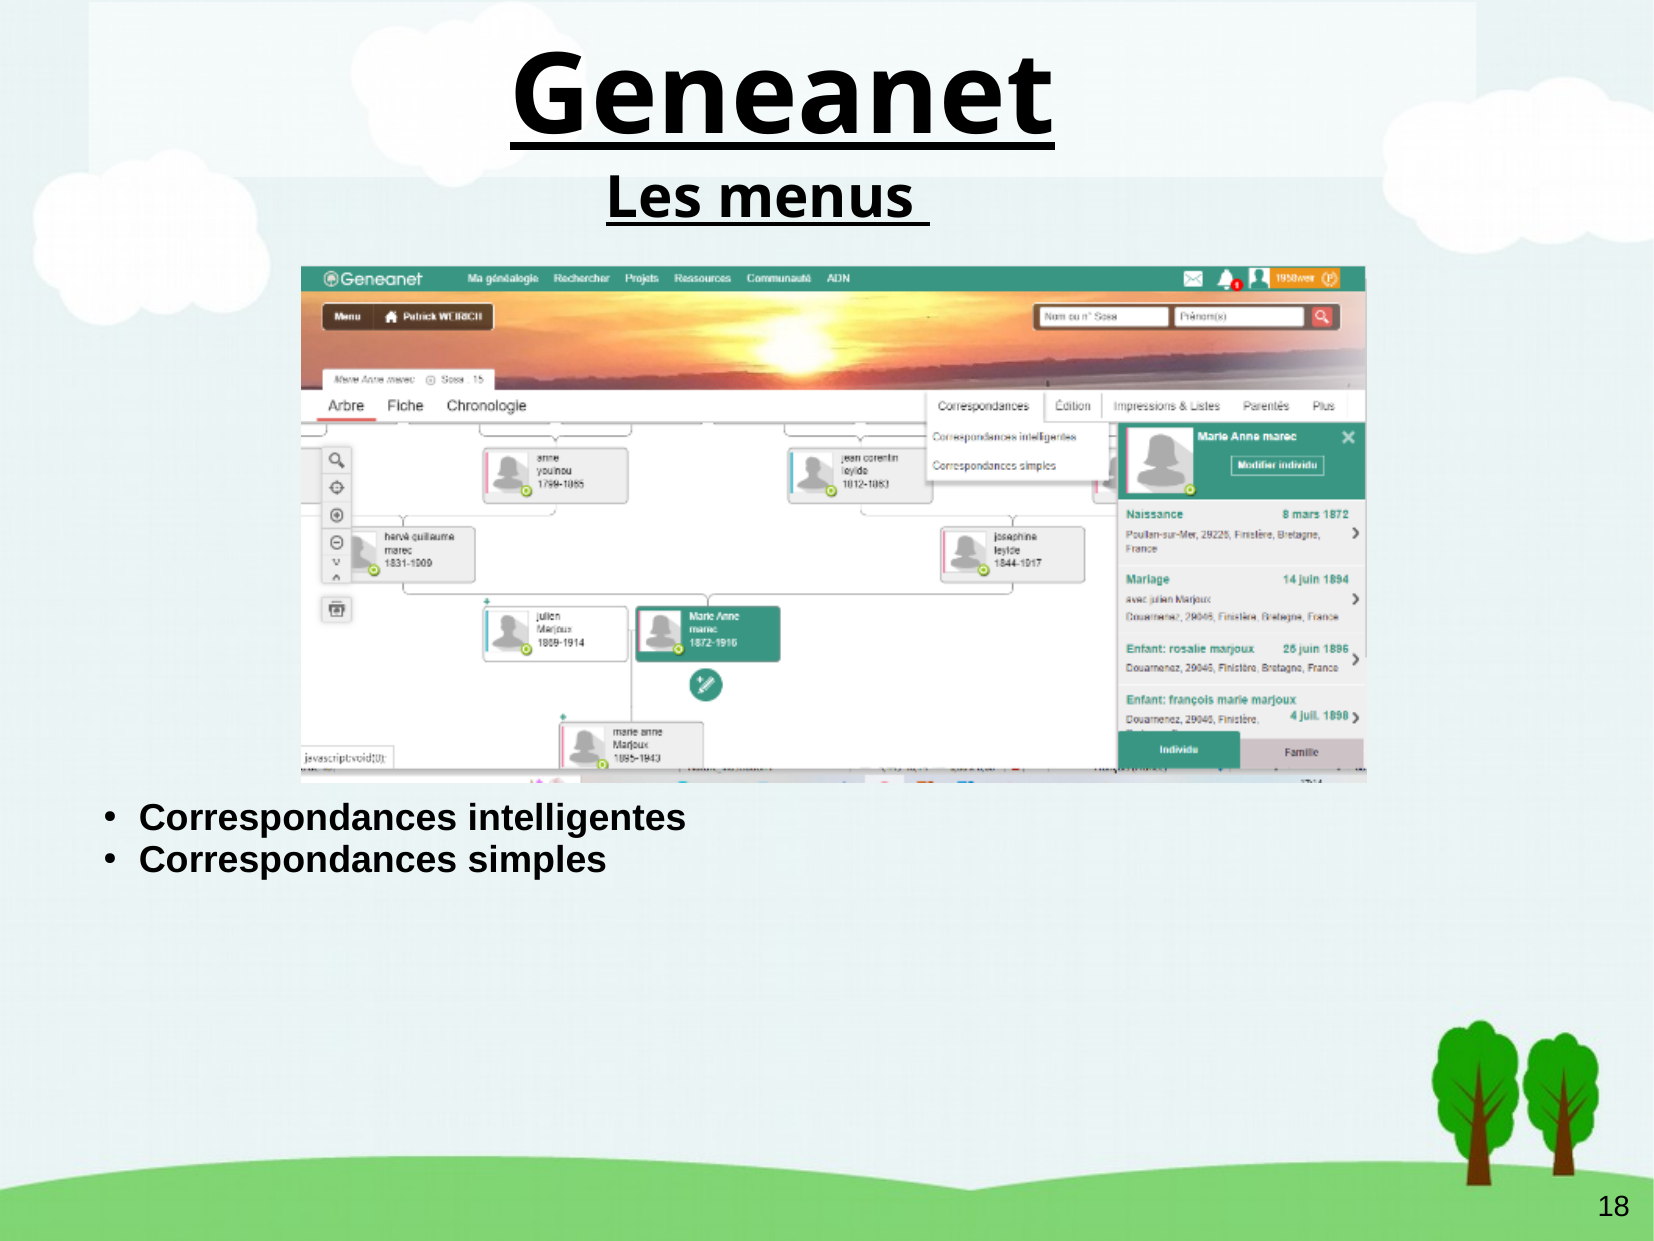

# Geneanet
Les menus
Correspondances intelligentes
Correspondances simples
18